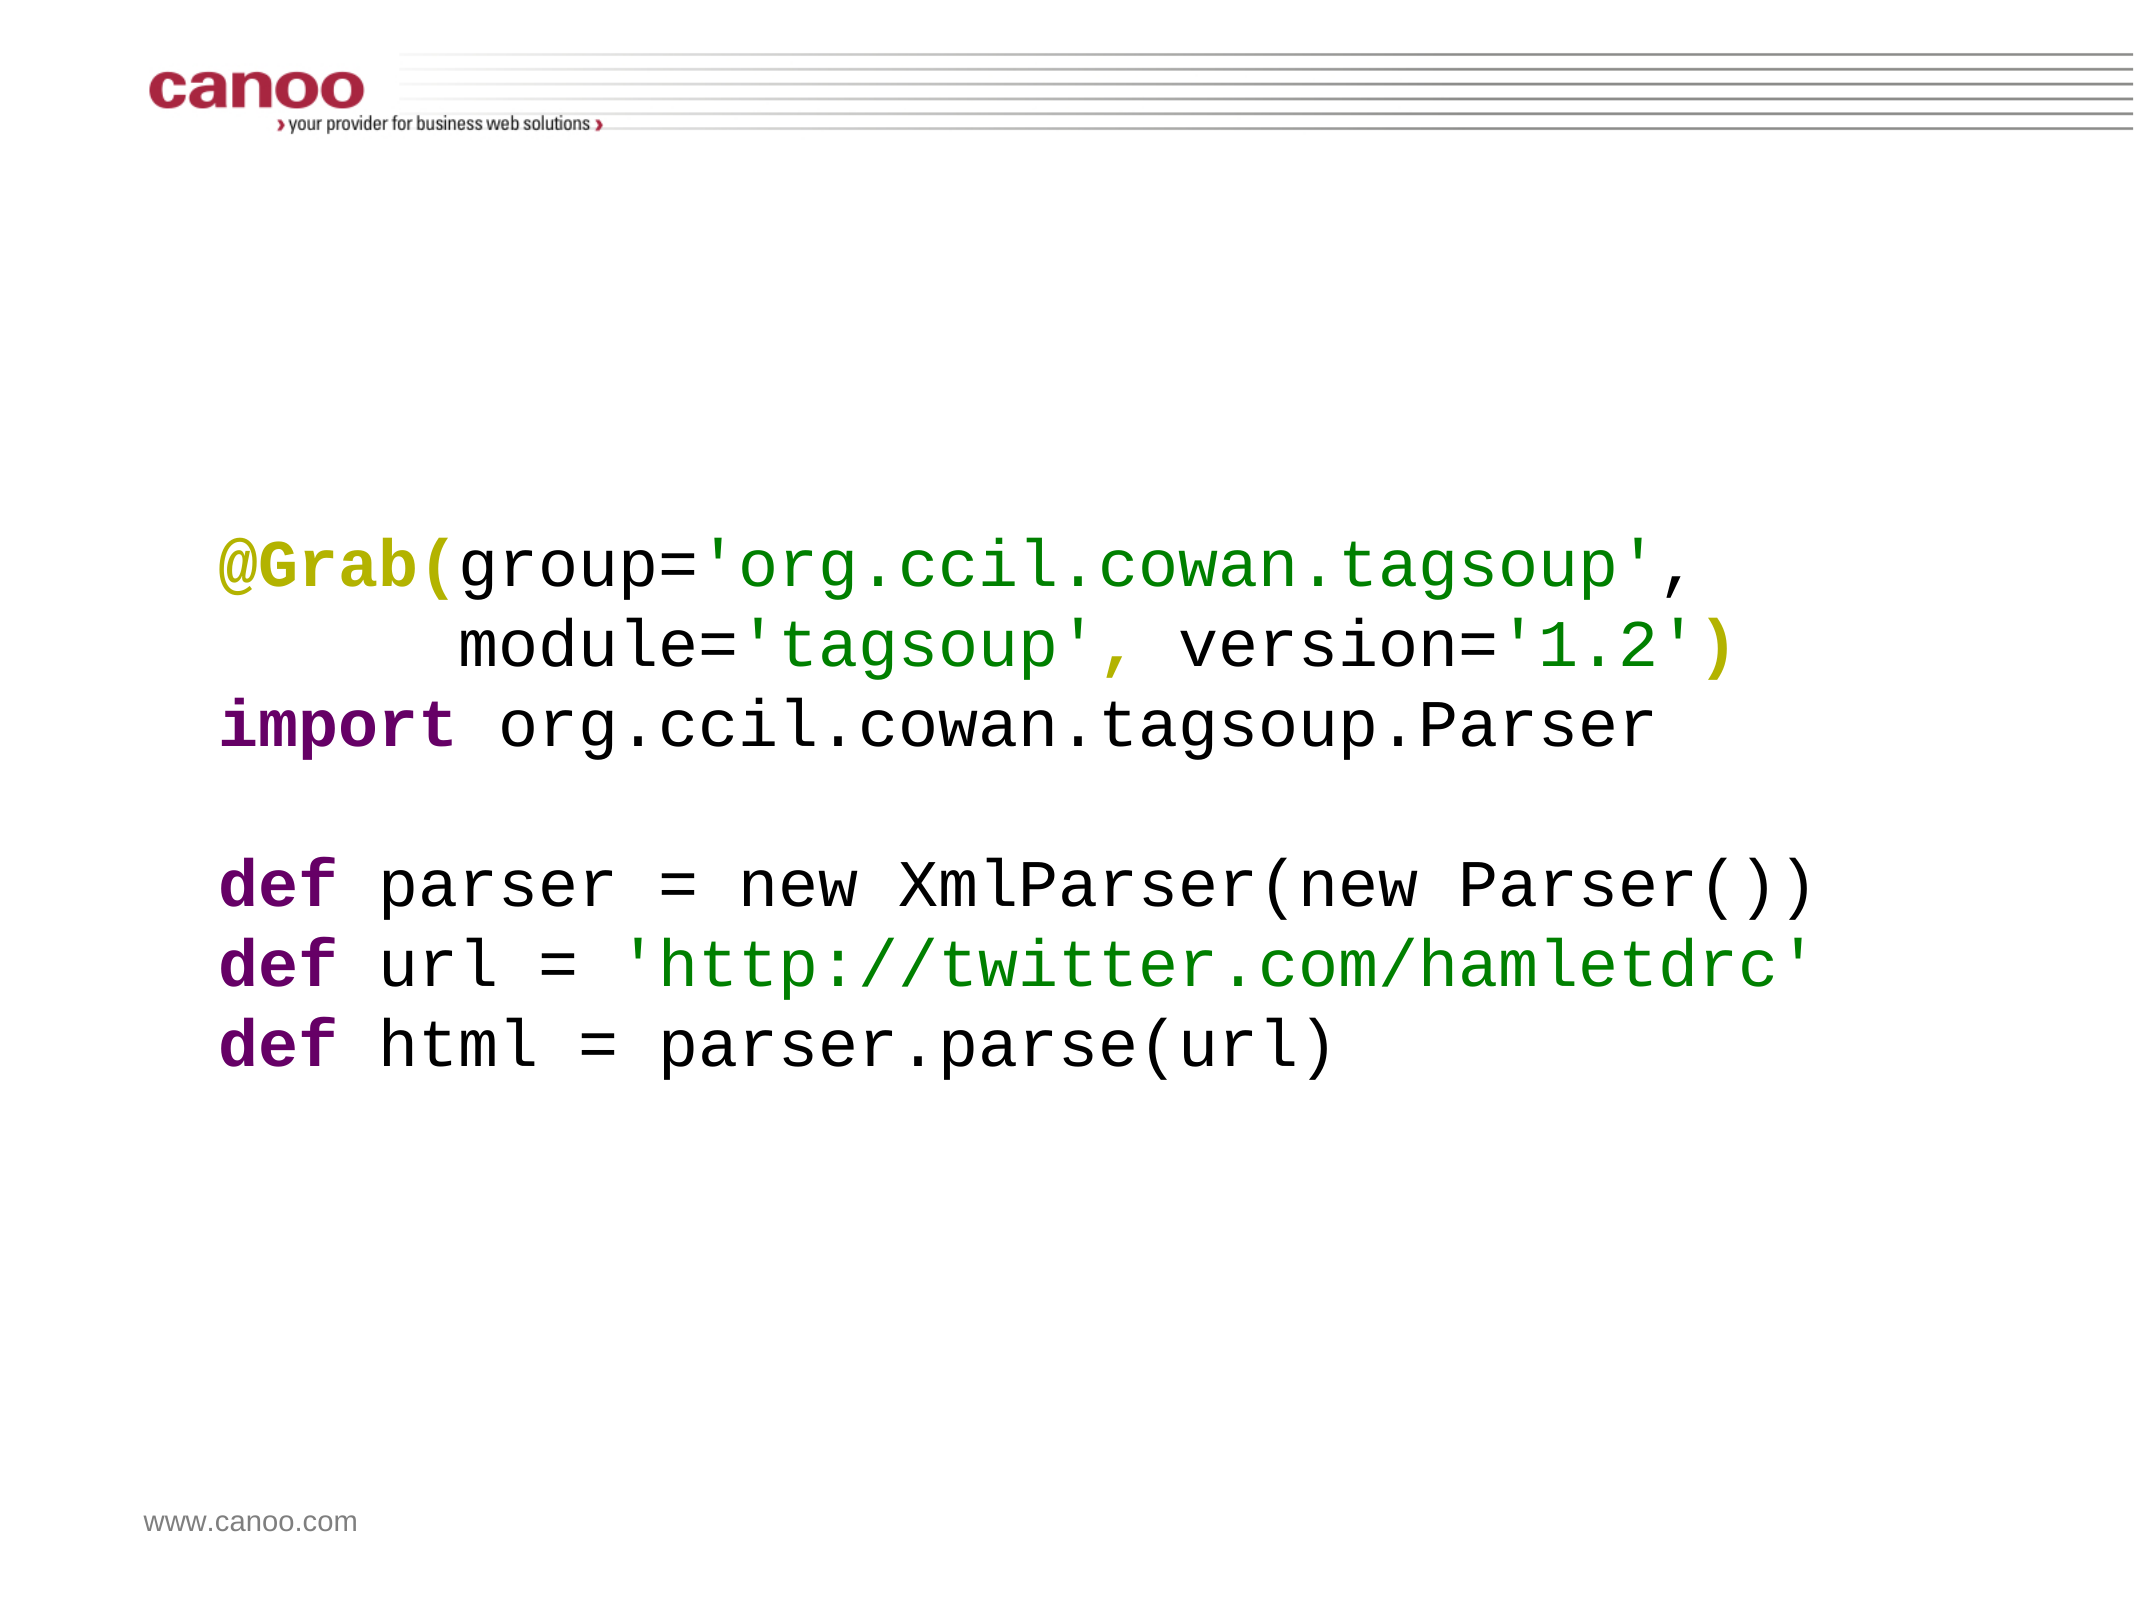

@Grab(group='org.ccil.cowan.tagsoup',
 module='tagsoup', version='1.2')
import org.ccil.cowan.tagsoup.Parser
def parser = new XmlParser(new Parser())
def url = 'http://twitter.com/hamletdrc'
def html = parser.parse(url)